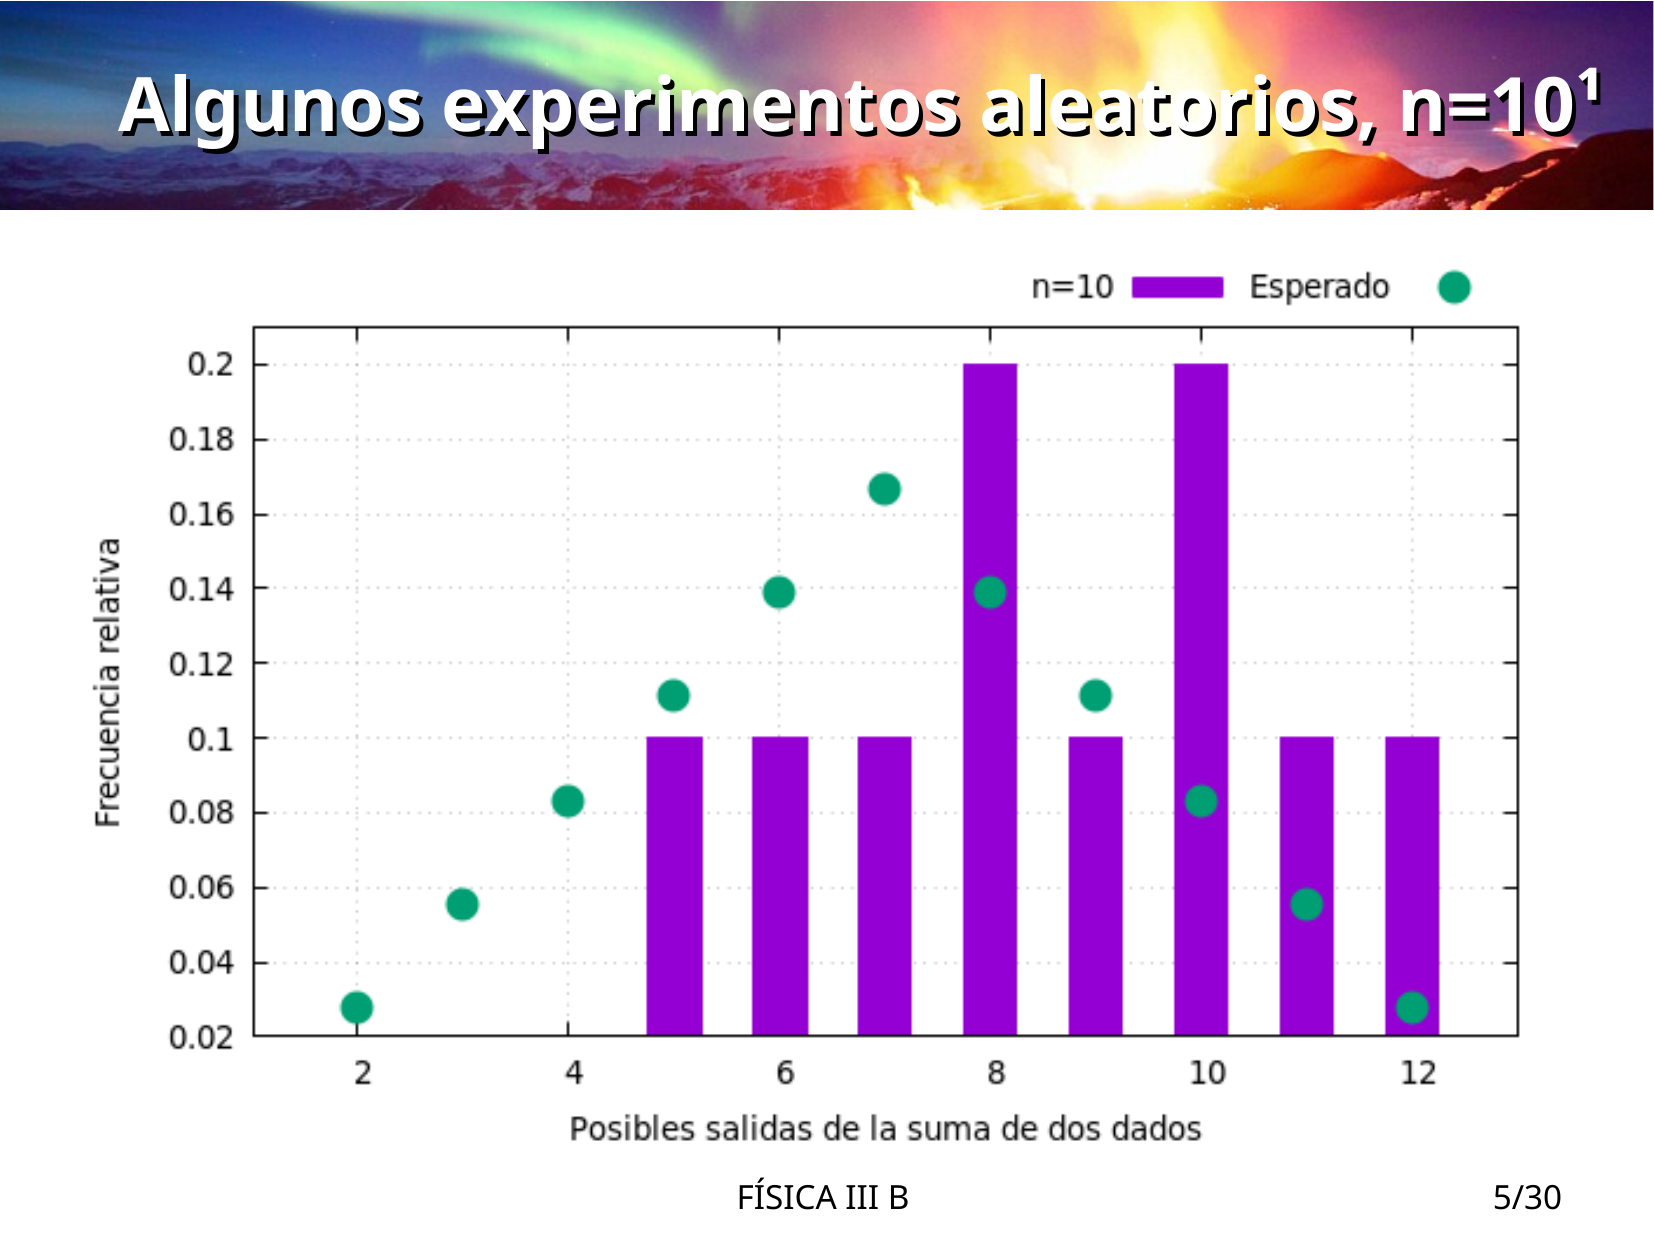

# Algunos experimentos aleatorios, n=10¹
FÍSICA III B
5